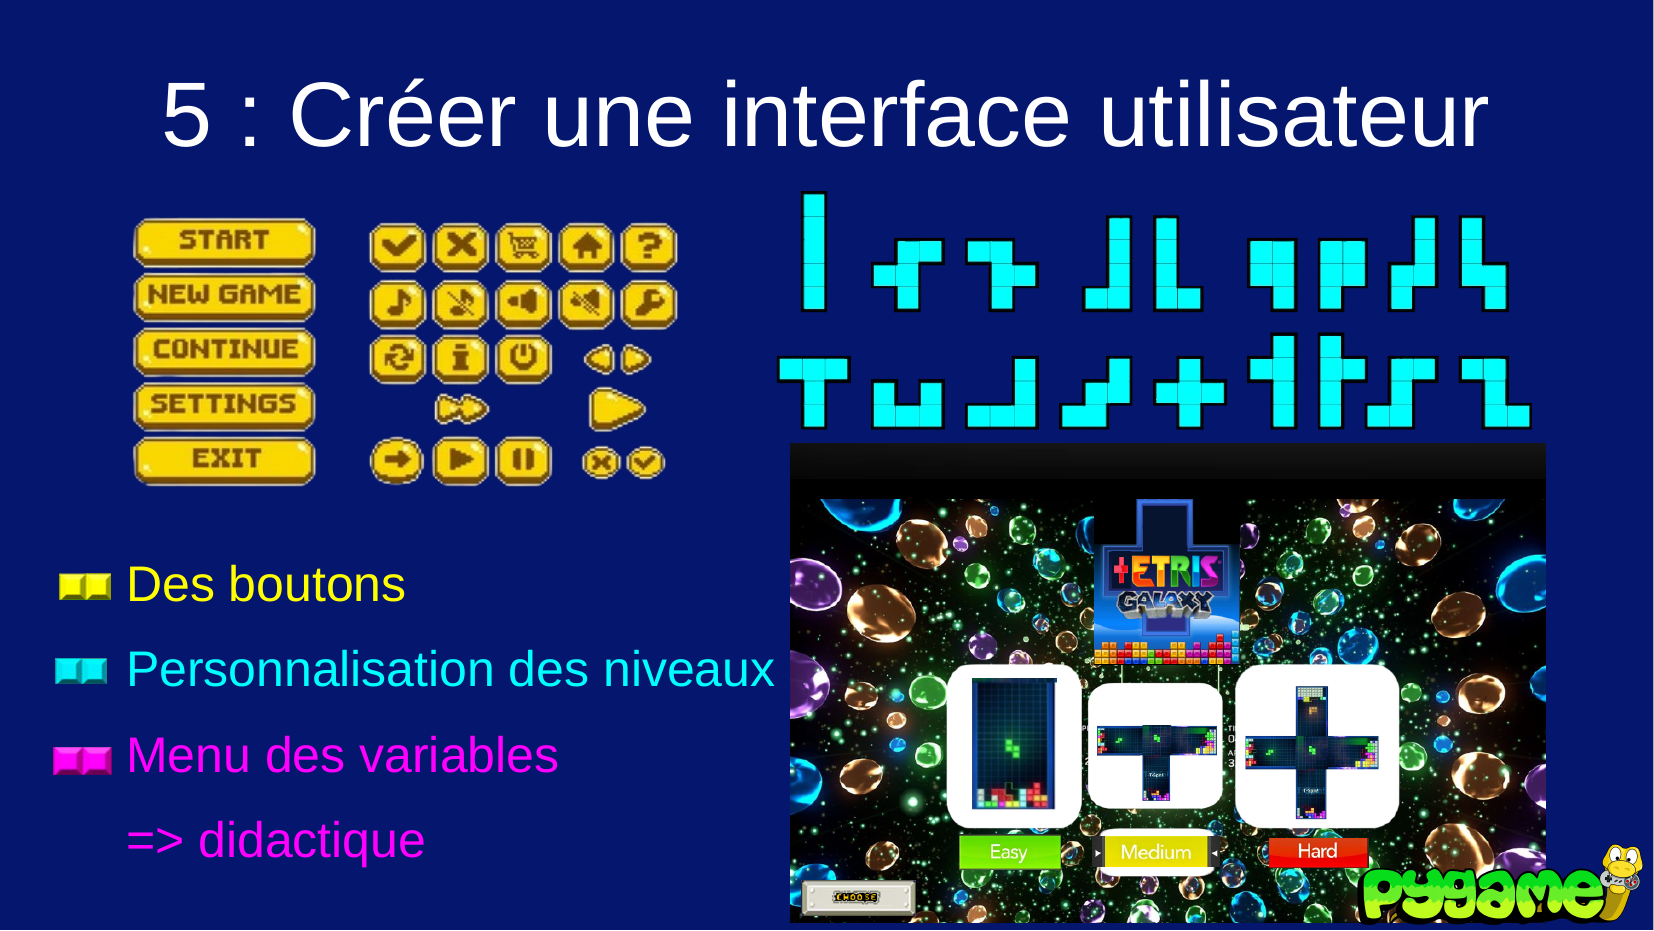

# 5 : Créer une interface utilisateur
Des boutons
Personnalisation des niveaux
Menu des variables
=> didactique